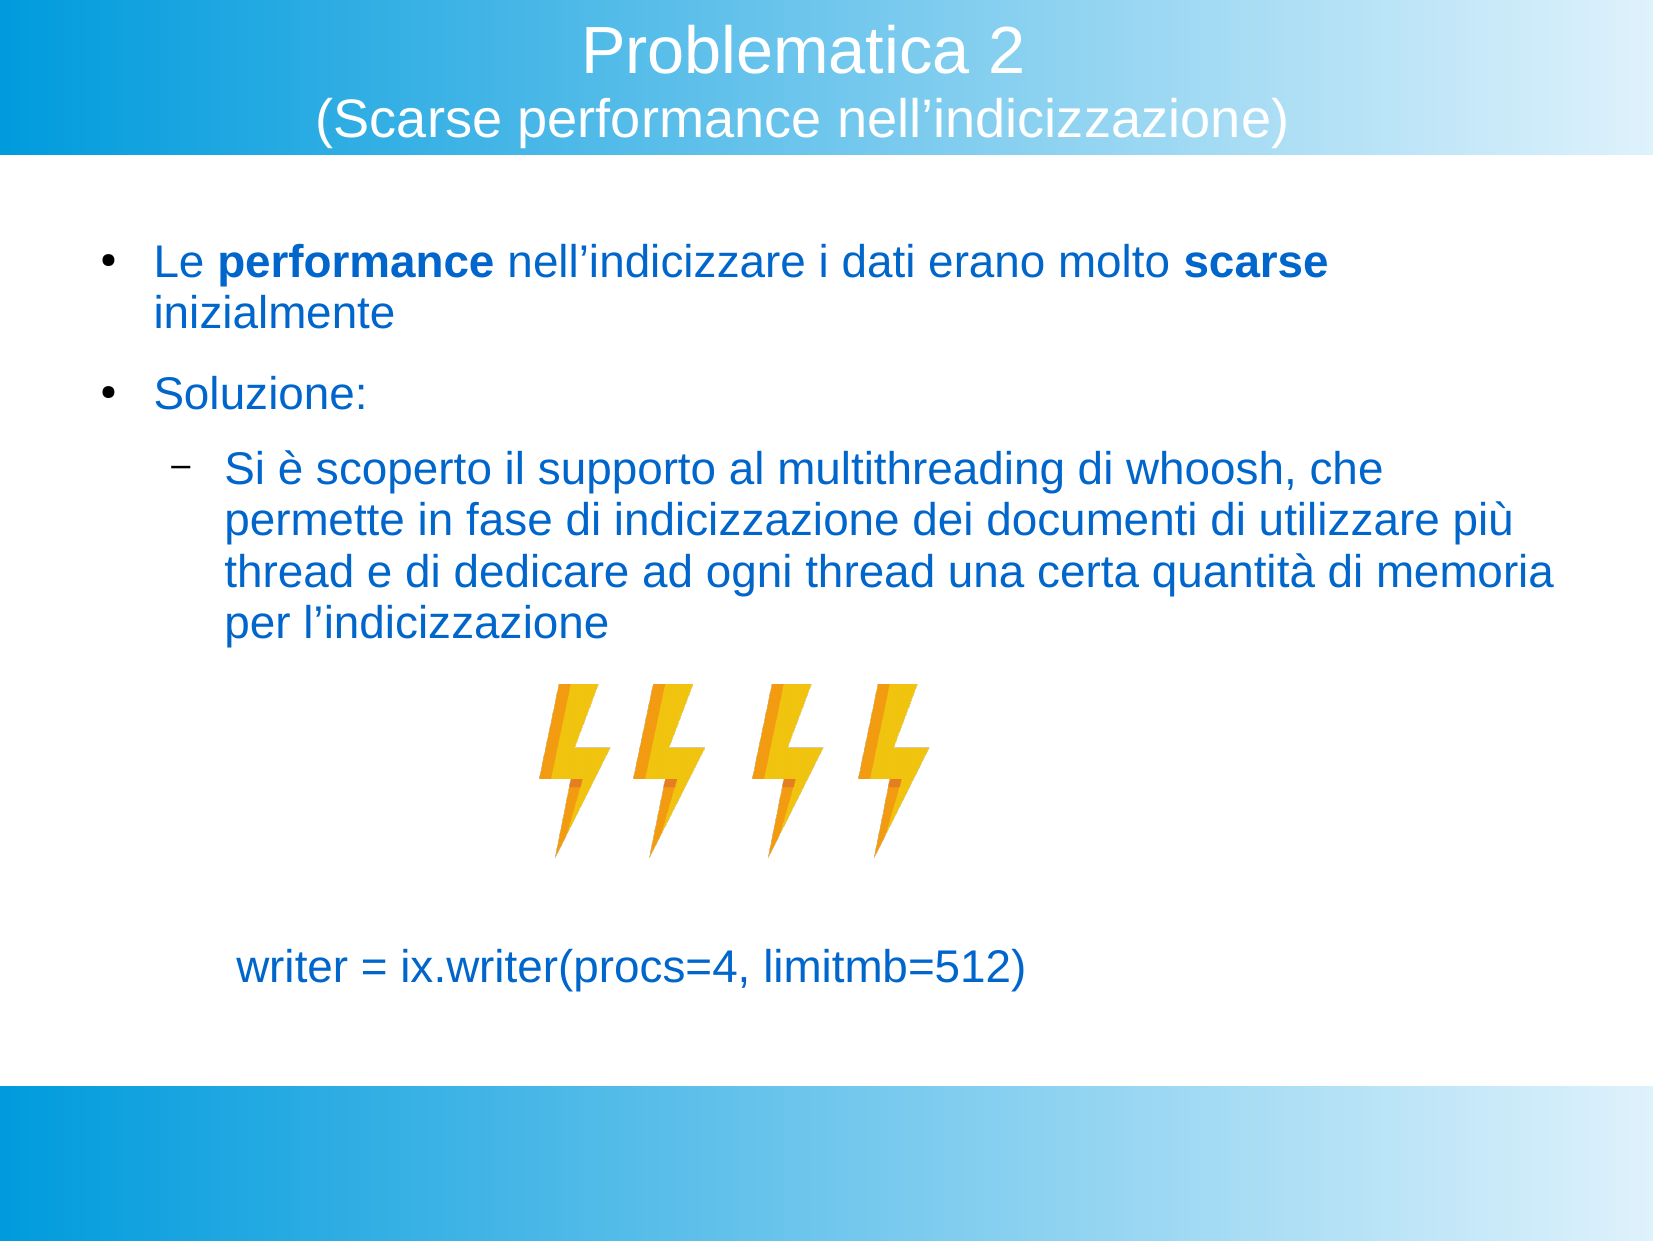

# Problematica 2 (Scarse performance nell’indicizzazione)
Le performance nell’indicizzare i dati erano molto scarse inizialmente
Soluzione:
Si è scoperto il supporto al multithreading di whoosh, che permette in fase di indicizzazione dei documenti di utilizzare più thread e di dedicare ad ogni thread una certa quantità di memoria per l’indicizzazione
writer = ix.writer(procs=4, limitmb=512)